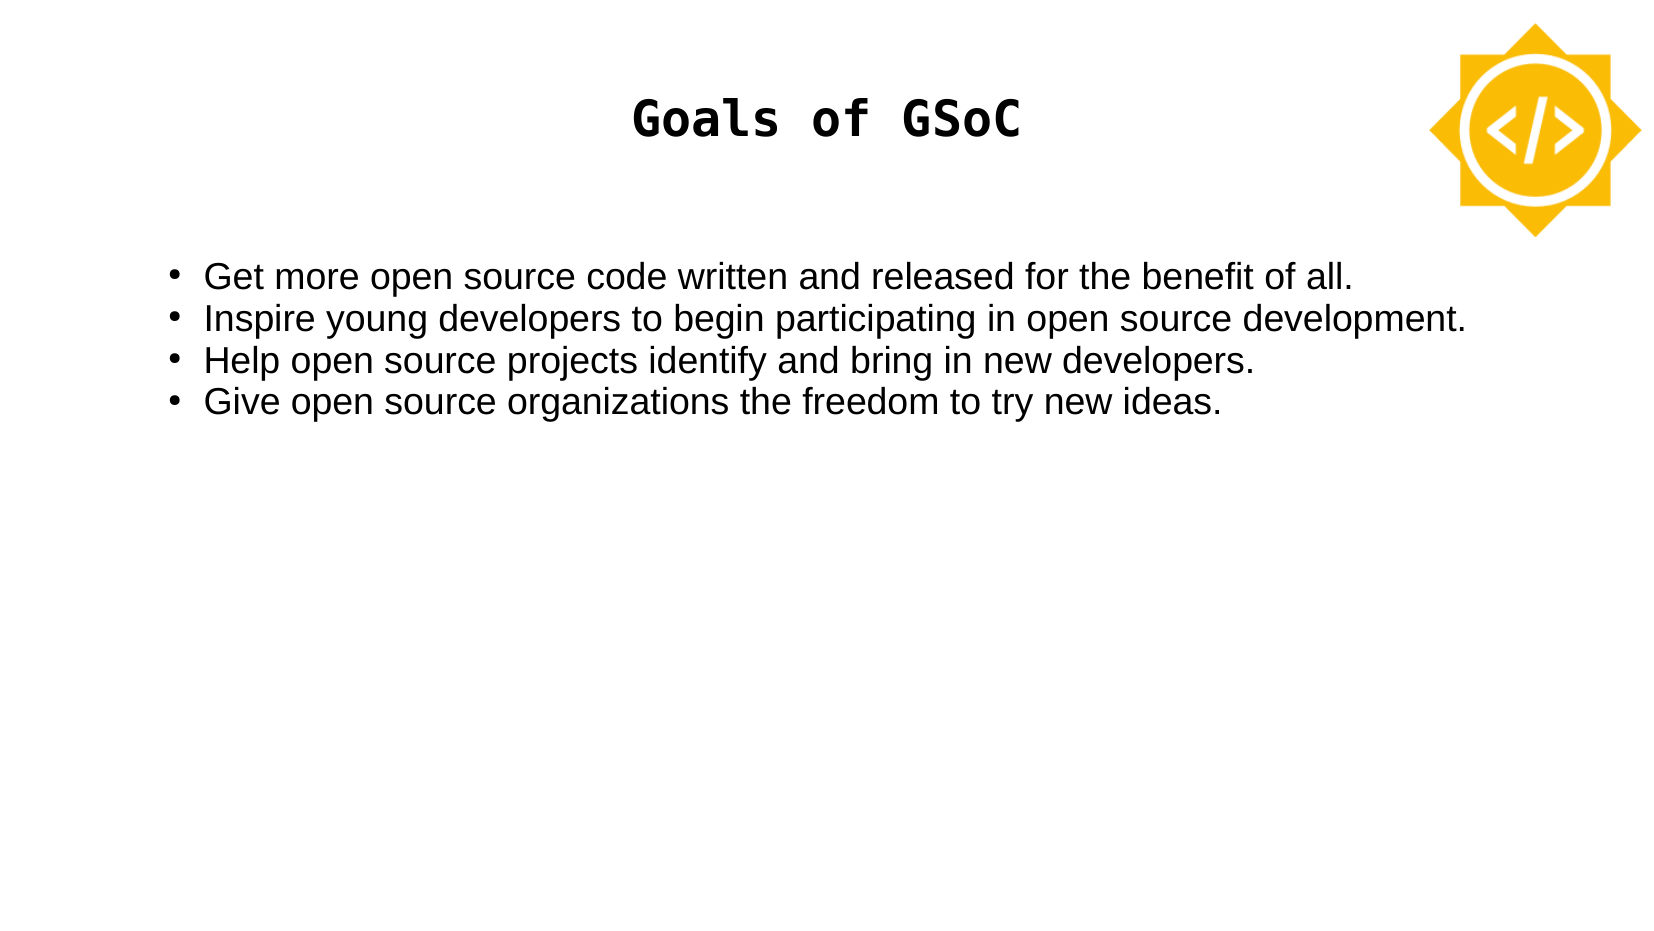

Goals of GSoC
Get more open source code written and released for the benefit of all.
Inspire young developers to begin participating in open source development.
Help open source projects identify and bring in new developers.
Give open source organizations the freedom to try new ideas.